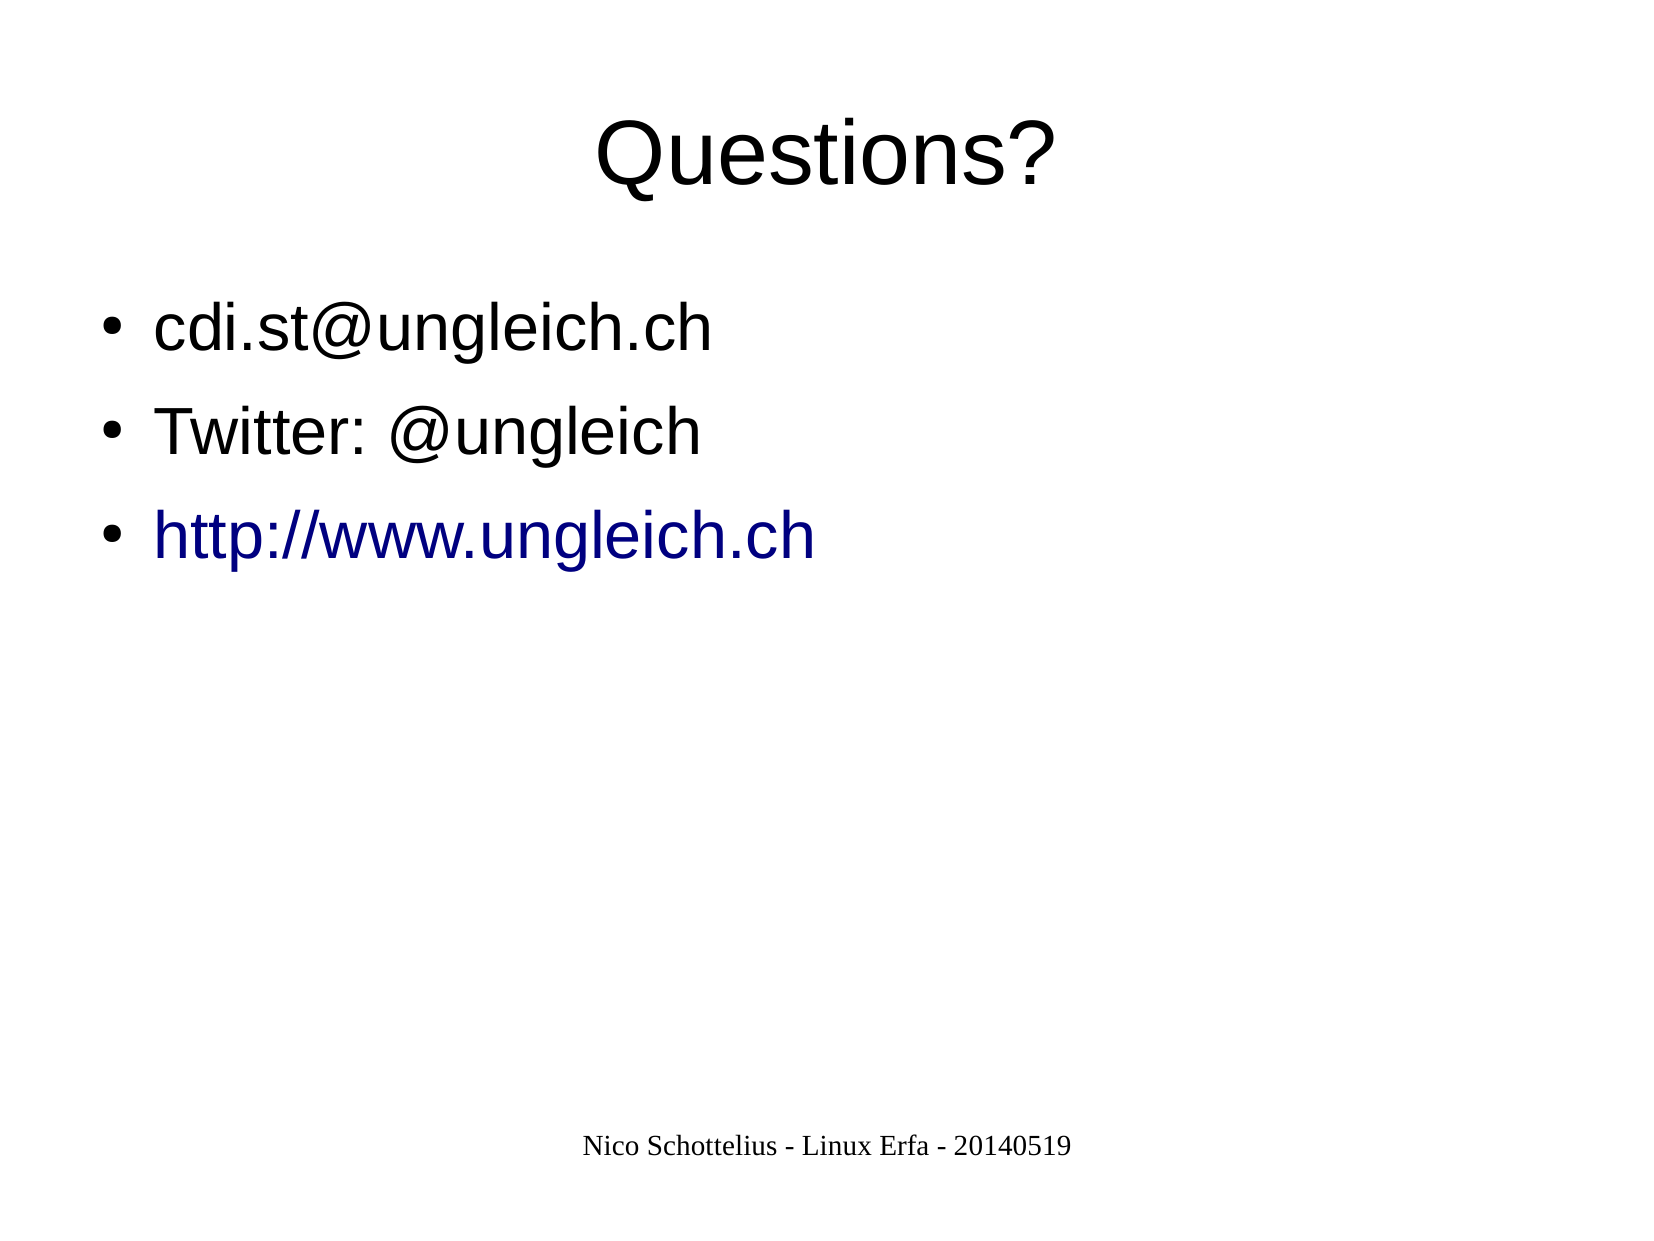

# Questions?
cdi.st@ungleich.ch
Twitter: @ungleich
http://www.ungleich.ch
Nico Schottelius - Linux Erfa - 20140519